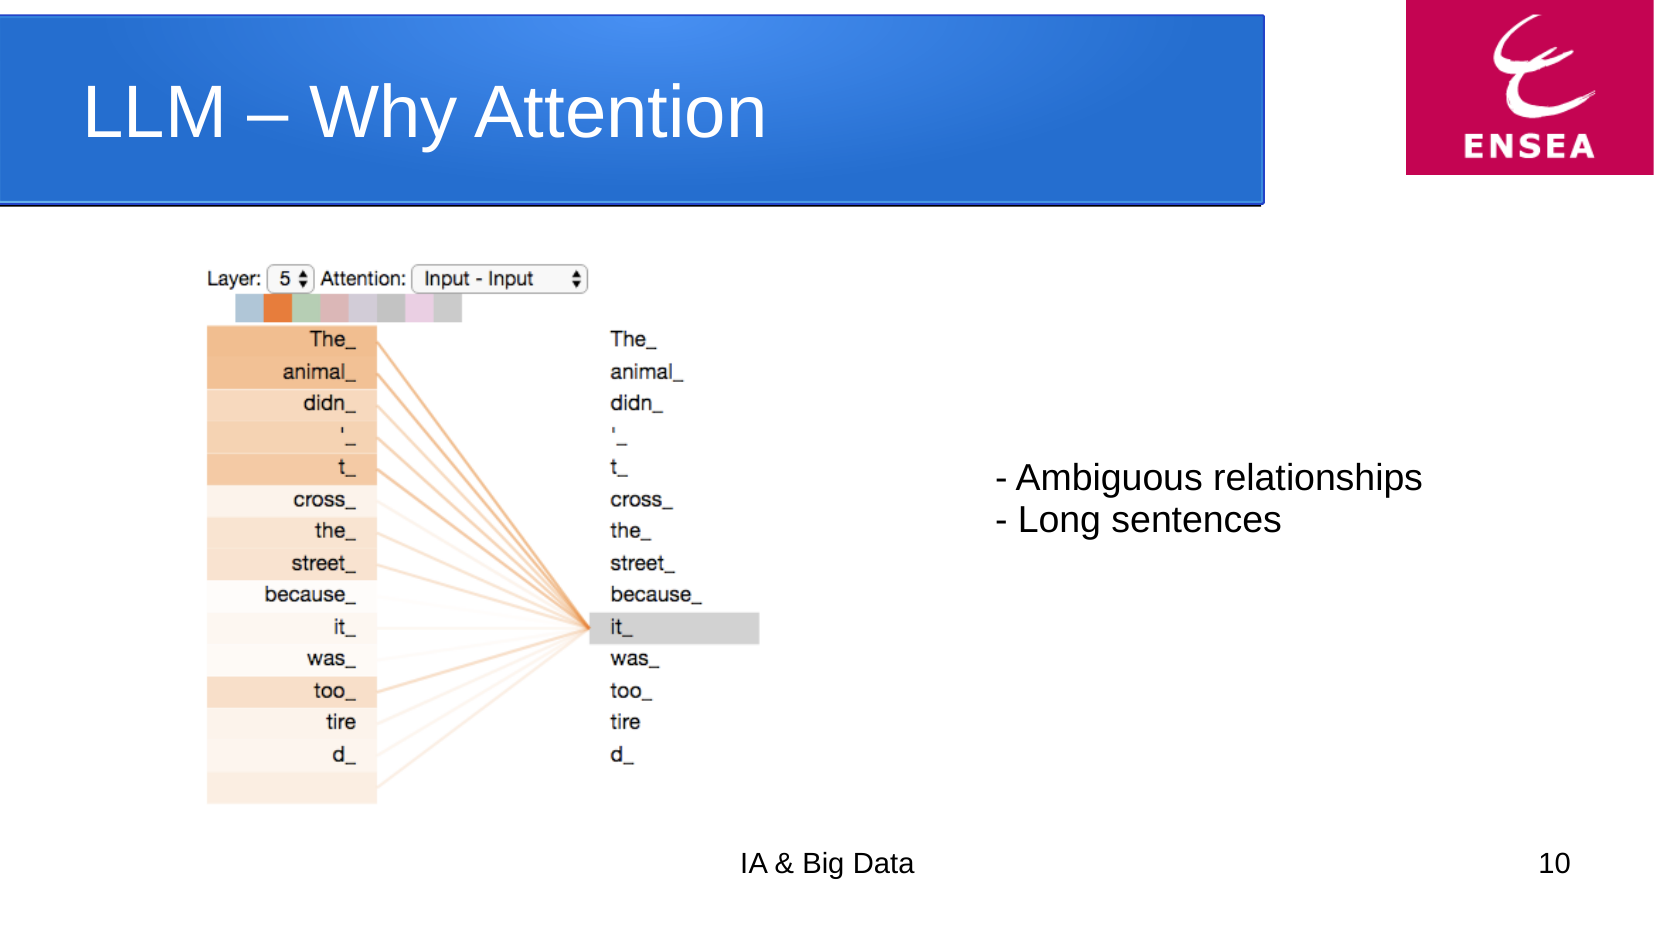

# LLM – Why Attention
- Ambiguous relationships
- Long sentences
IA & Big Data
10